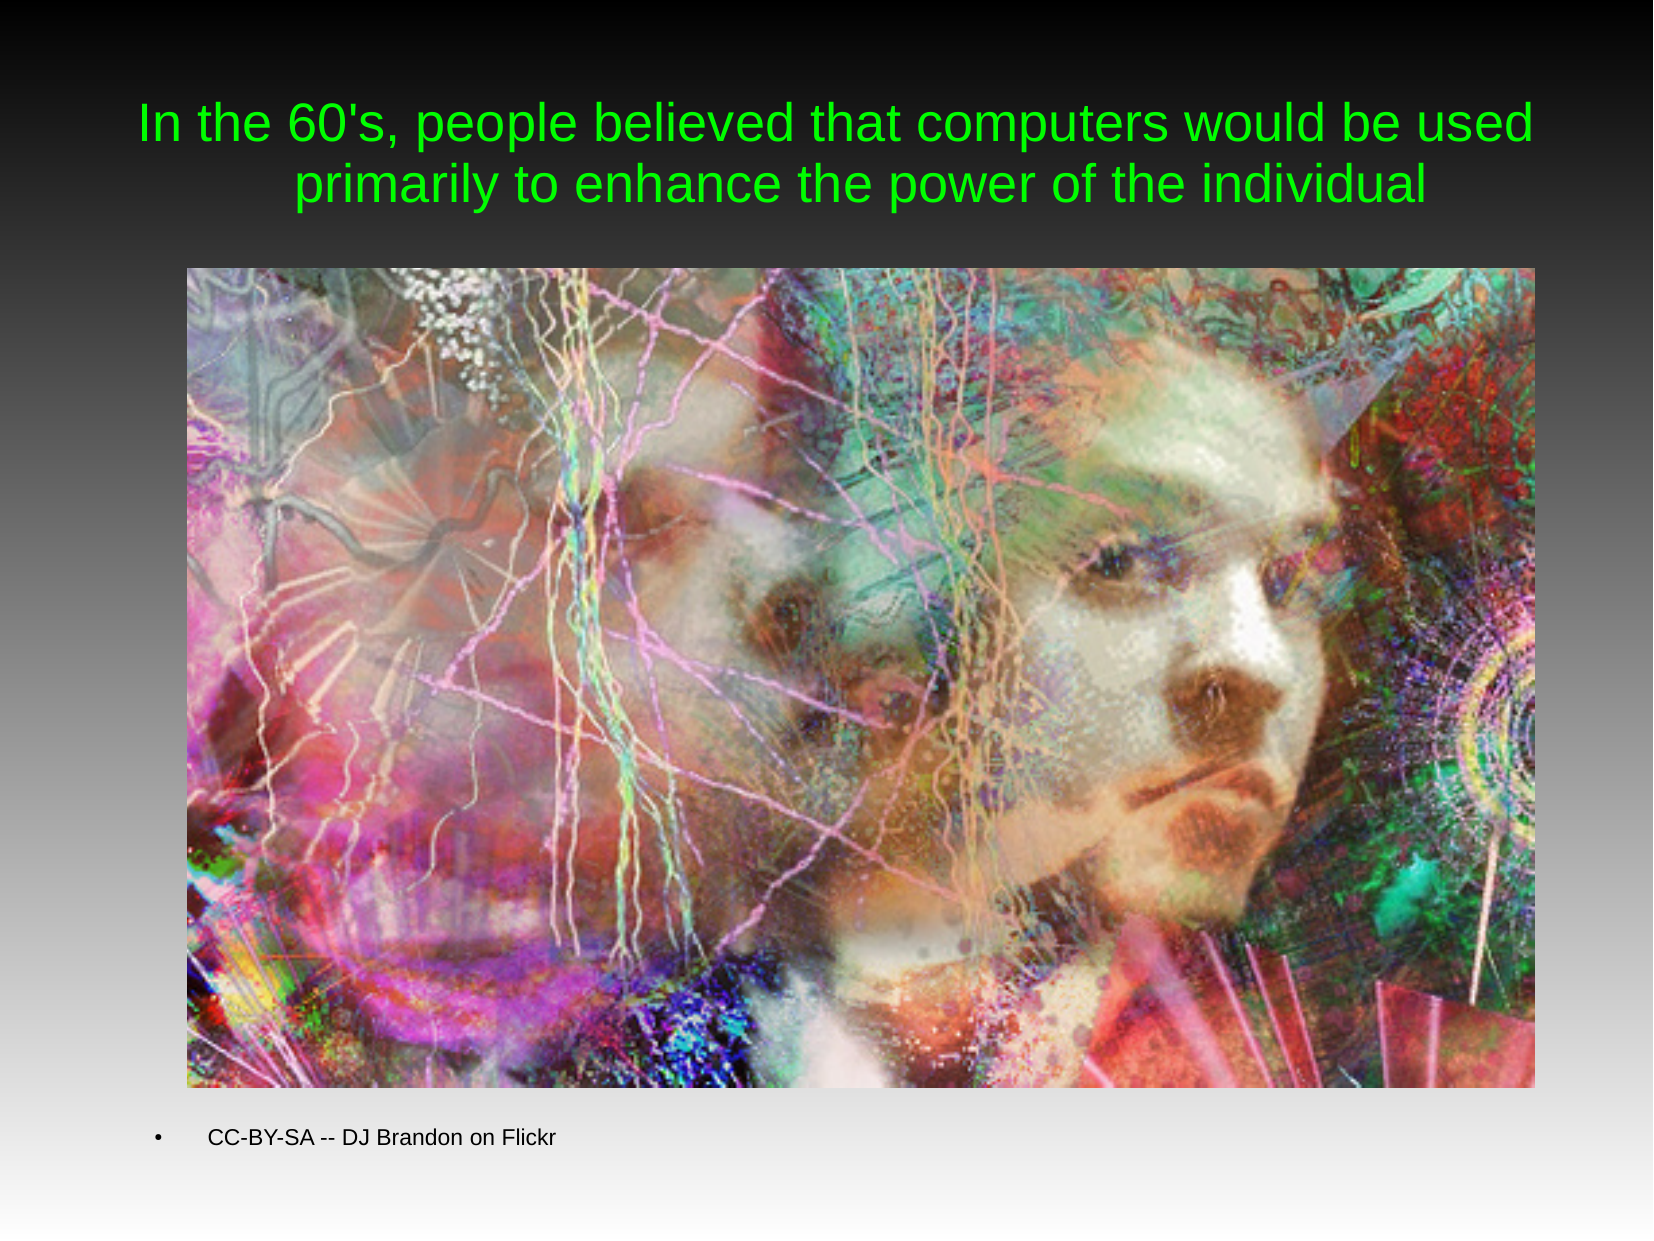

# In the 60's, people believed that computers would be used primarily to enhance the power of the individual
CC-BY-SA -- DJ Brandon on Flickr